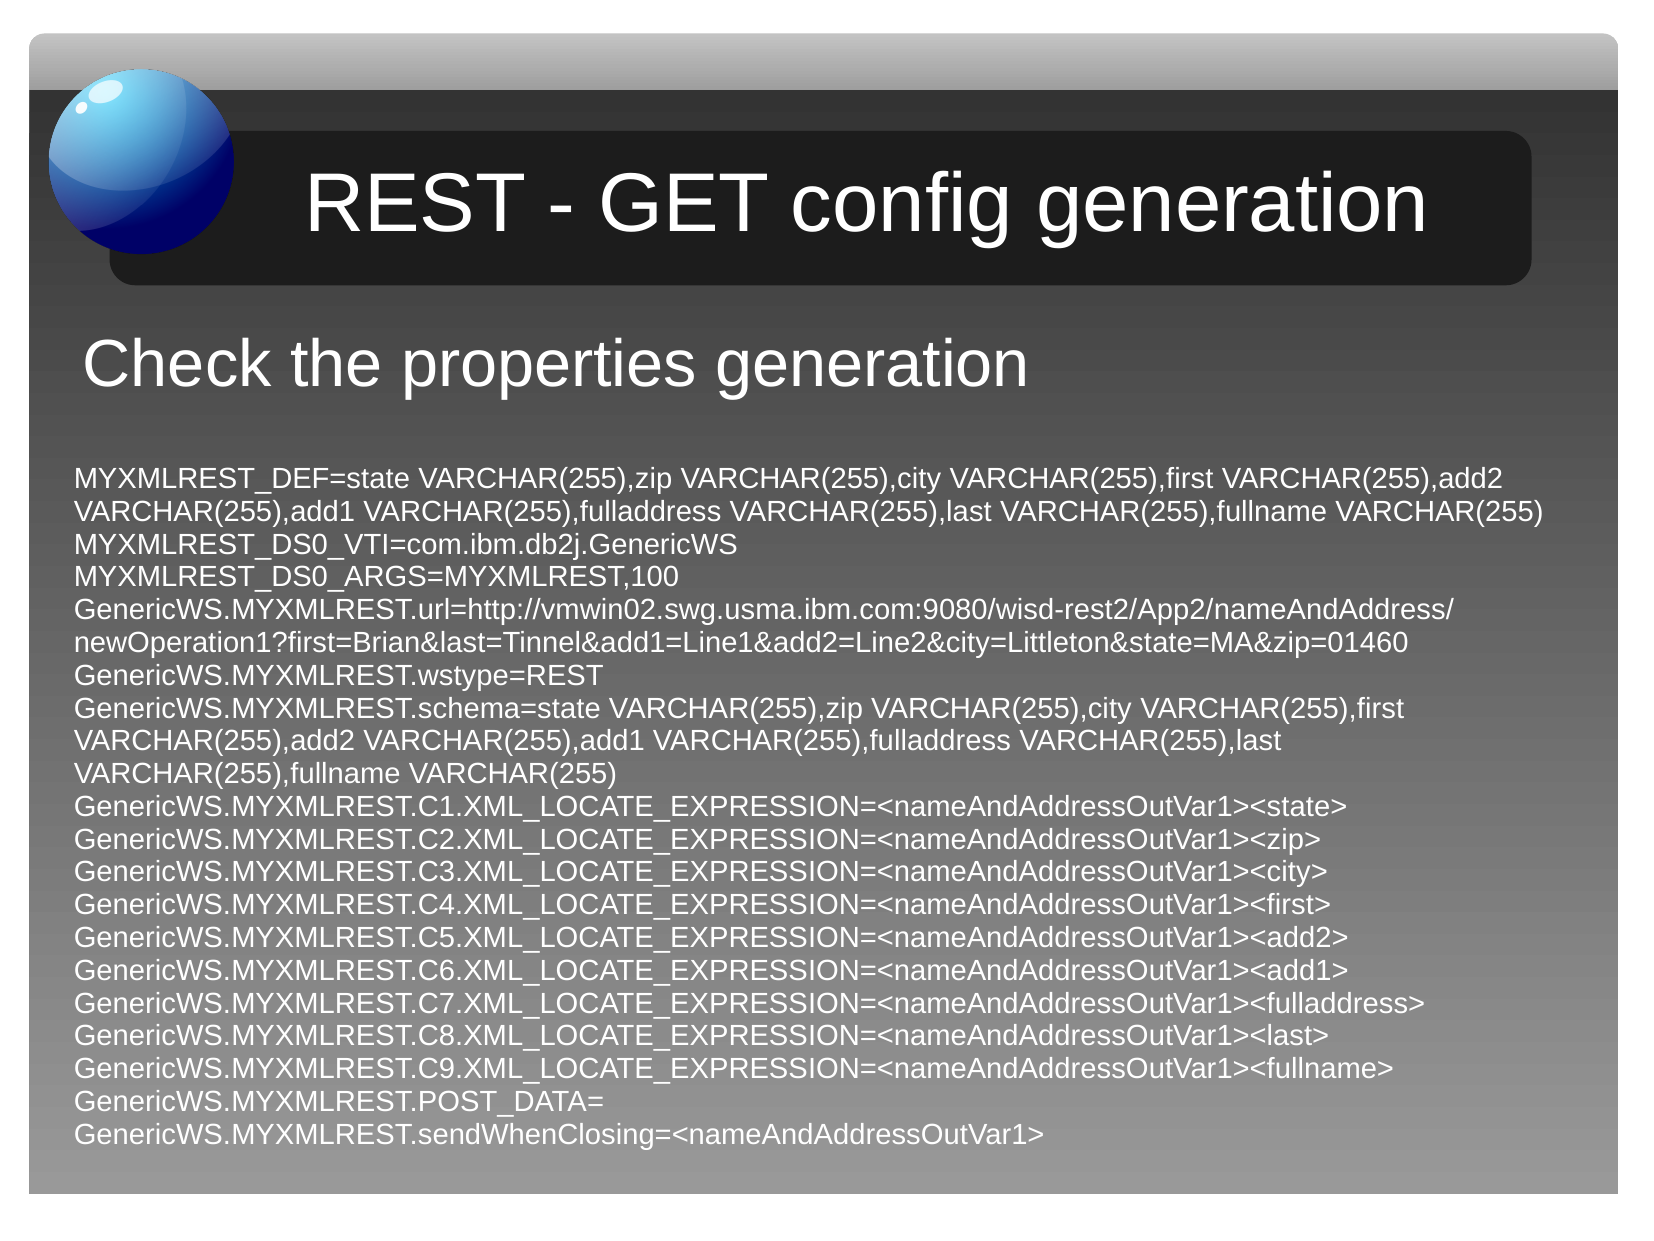

# REST - GET config generation
Check the properties generation
MYXMLREST_DEF=state VARCHAR(255),zip VARCHAR(255),city VARCHAR(255),first VARCHAR(255),add2 VARCHAR(255),add1 VARCHAR(255),fulladdress VARCHAR(255),last VARCHAR(255),fullname VARCHAR(255)
MYXMLREST_DS0_VTI=com.ibm.db2j.GenericWS
MYXMLREST_DS0_ARGS=MYXMLREST,100
GenericWS.MYXMLREST.url=http://vmwin02.swg.usma.ibm.com:9080/wisd-rest2/App2/nameAndAddress/newOperation1?first=Brian&last=Tinnel&add1=Line1&add2=Line2&city=Littleton&state=MA&zip=01460
GenericWS.MYXMLREST.wstype=REST
GenericWS.MYXMLREST.schema=state VARCHAR(255),zip VARCHAR(255),city VARCHAR(255),first VARCHAR(255),add2 VARCHAR(255),add1 VARCHAR(255),fulladdress VARCHAR(255),last VARCHAR(255),fullname VARCHAR(255)
GenericWS.MYXMLREST.C1.XML_LOCATE_EXPRESSION=<nameAndAddressOutVar1><state>
GenericWS.MYXMLREST.C2.XML_LOCATE_EXPRESSION=<nameAndAddressOutVar1><zip>
GenericWS.MYXMLREST.C3.XML_LOCATE_EXPRESSION=<nameAndAddressOutVar1><city>
GenericWS.MYXMLREST.C4.XML_LOCATE_EXPRESSION=<nameAndAddressOutVar1><first>
GenericWS.MYXMLREST.C5.XML_LOCATE_EXPRESSION=<nameAndAddressOutVar1><add2>
GenericWS.MYXMLREST.C6.XML_LOCATE_EXPRESSION=<nameAndAddressOutVar1><add1>
GenericWS.MYXMLREST.C7.XML_LOCATE_EXPRESSION=<nameAndAddressOutVar1><fulladdress>
GenericWS.MYXMLREST.C8.XML_LOCATE_EXPRESSION=<nameAndAddressOutVar1><last>
GenericWS.MYXMLREST.C9.XML_LOCATE_EXPRESSION=<nameAndAddressOutVar1><fullname>
GenericWS.MYXMLREST.POST_DATA=
GenericWS.MYXMLREST.sendWhenClosing=<nameAndAddressOutVar1>